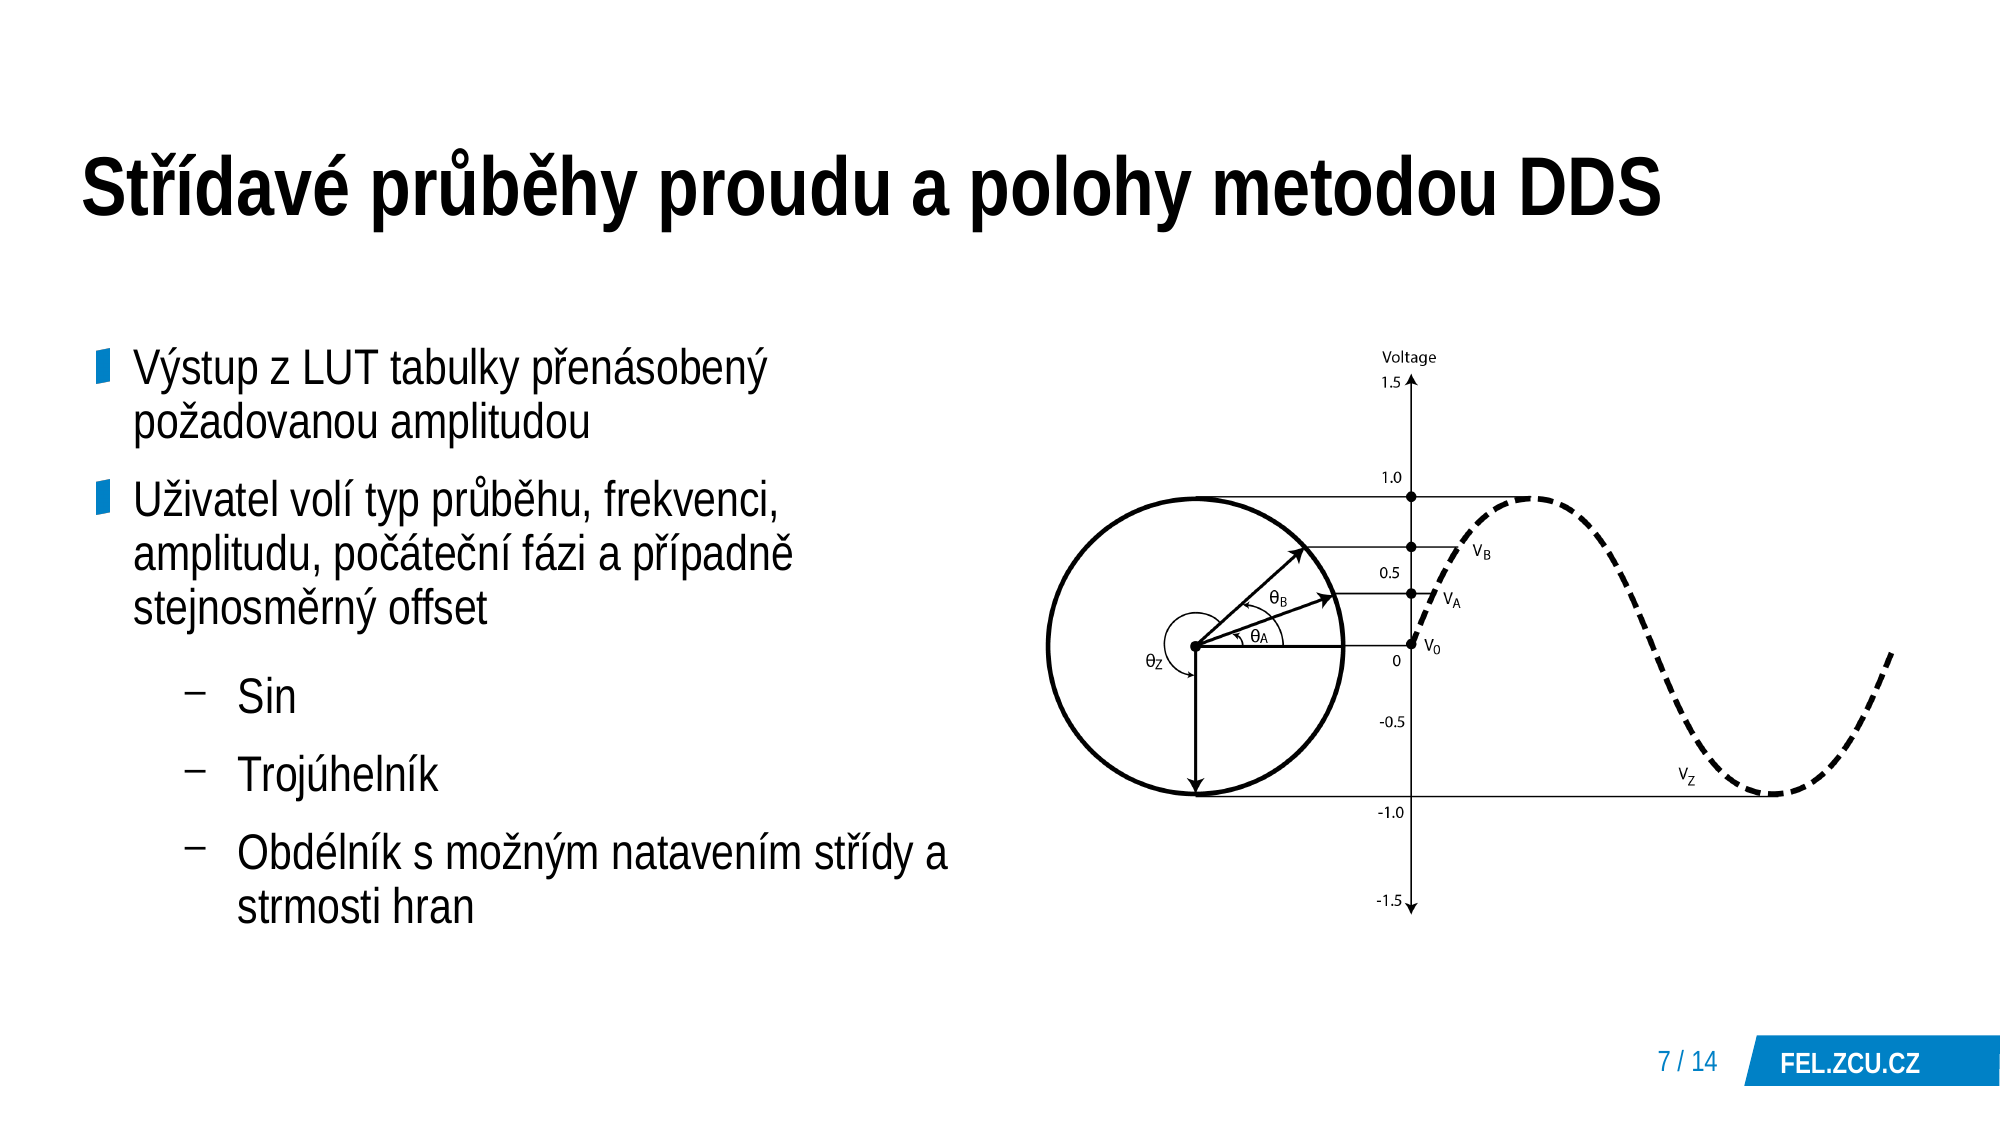

# Střídavé průběhy proudu a polohy metodou DDS
Výstup z LUT tabulky přenásobený požadovanou amplitudou
Uživatel volí typ průběhu, frekvenci, amplitudu, počáteční fázi a případně stejnosměrný offset
Sin
Trojúhelník
Obdélník s možným natavením střídy a strmosti hran